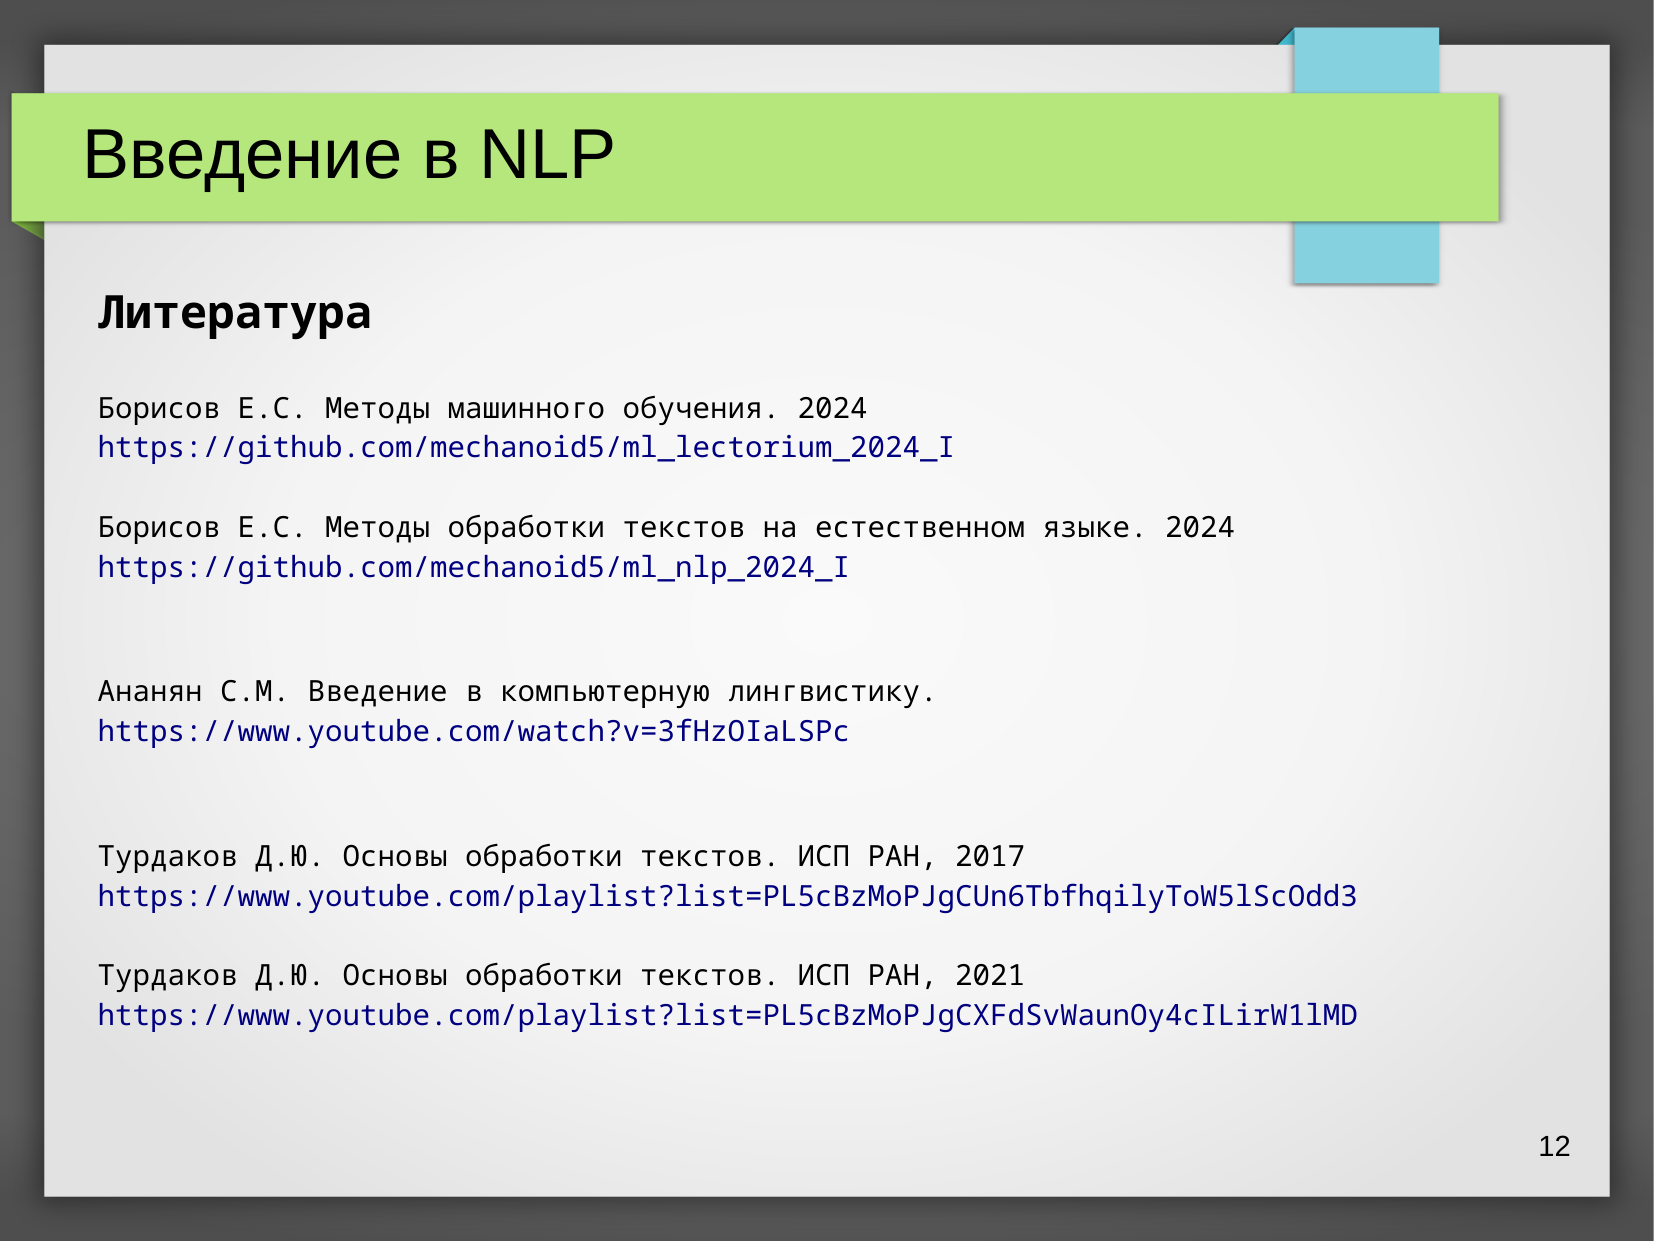

# Введение в NLP
Литература
Борисов Е.С. Методы машинного обучения. 2024
https://github.com/mechanoid5/ml_lectorium_2024_I
Борисов Е.С. Методы обработки текстов на естественном языке. 2024
https://github.com/mechanoid5/ml_nlp_2024_I
Ананян C.М. Введение в компьютерную лингвистику.
https://www.youtube.com/watch?v=3fHzOIaLSPc
Турдаков Д.Ю. Основы обработки текстов. ИСП РАН, 2017
https://www.youtube.com/playlist?list=PL5cBzMoPJgCUn6TbfhqilyToW5lScOdd3
Турдаков Д.Ю. Основы обработки текстов. ИСП РАН, 2021
https://www.youtube.com/playlist?list=PL5cBzMoPJgCXFdSvWaunOy4cILirW1lMD
12